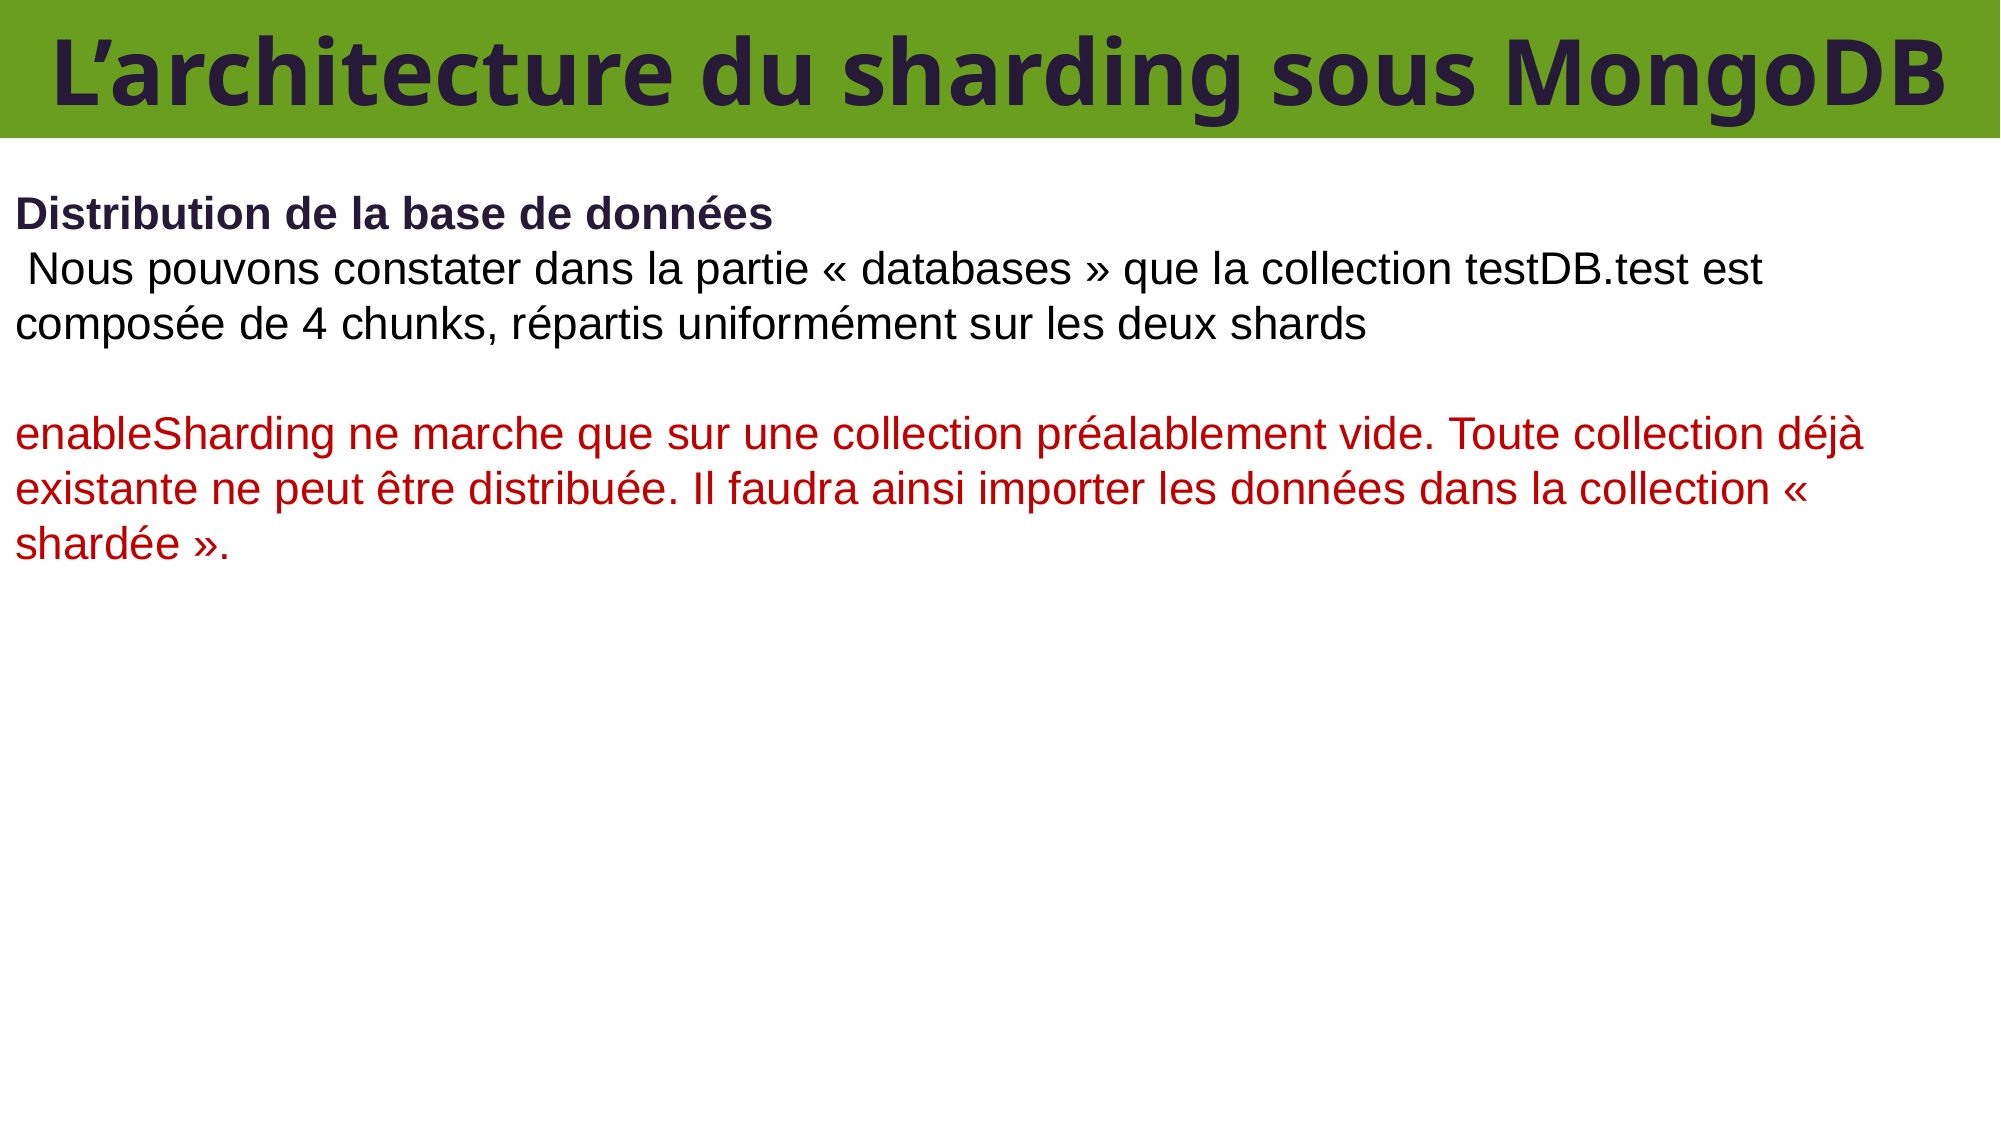

L’architecture du sharding sous MongoDB
Distribution de la base de données
 Nous pouvons constater dans la partie « databases » que la collection testDB.test est composée de 4 chunks, répartis uniformément sur les deux shards
enableSharding ne marche que sur une collection préalablement vide. Toute collection déjà existante ne peut être distribuée. Il faudra ainsi importer les données dans la collection « shardée ».